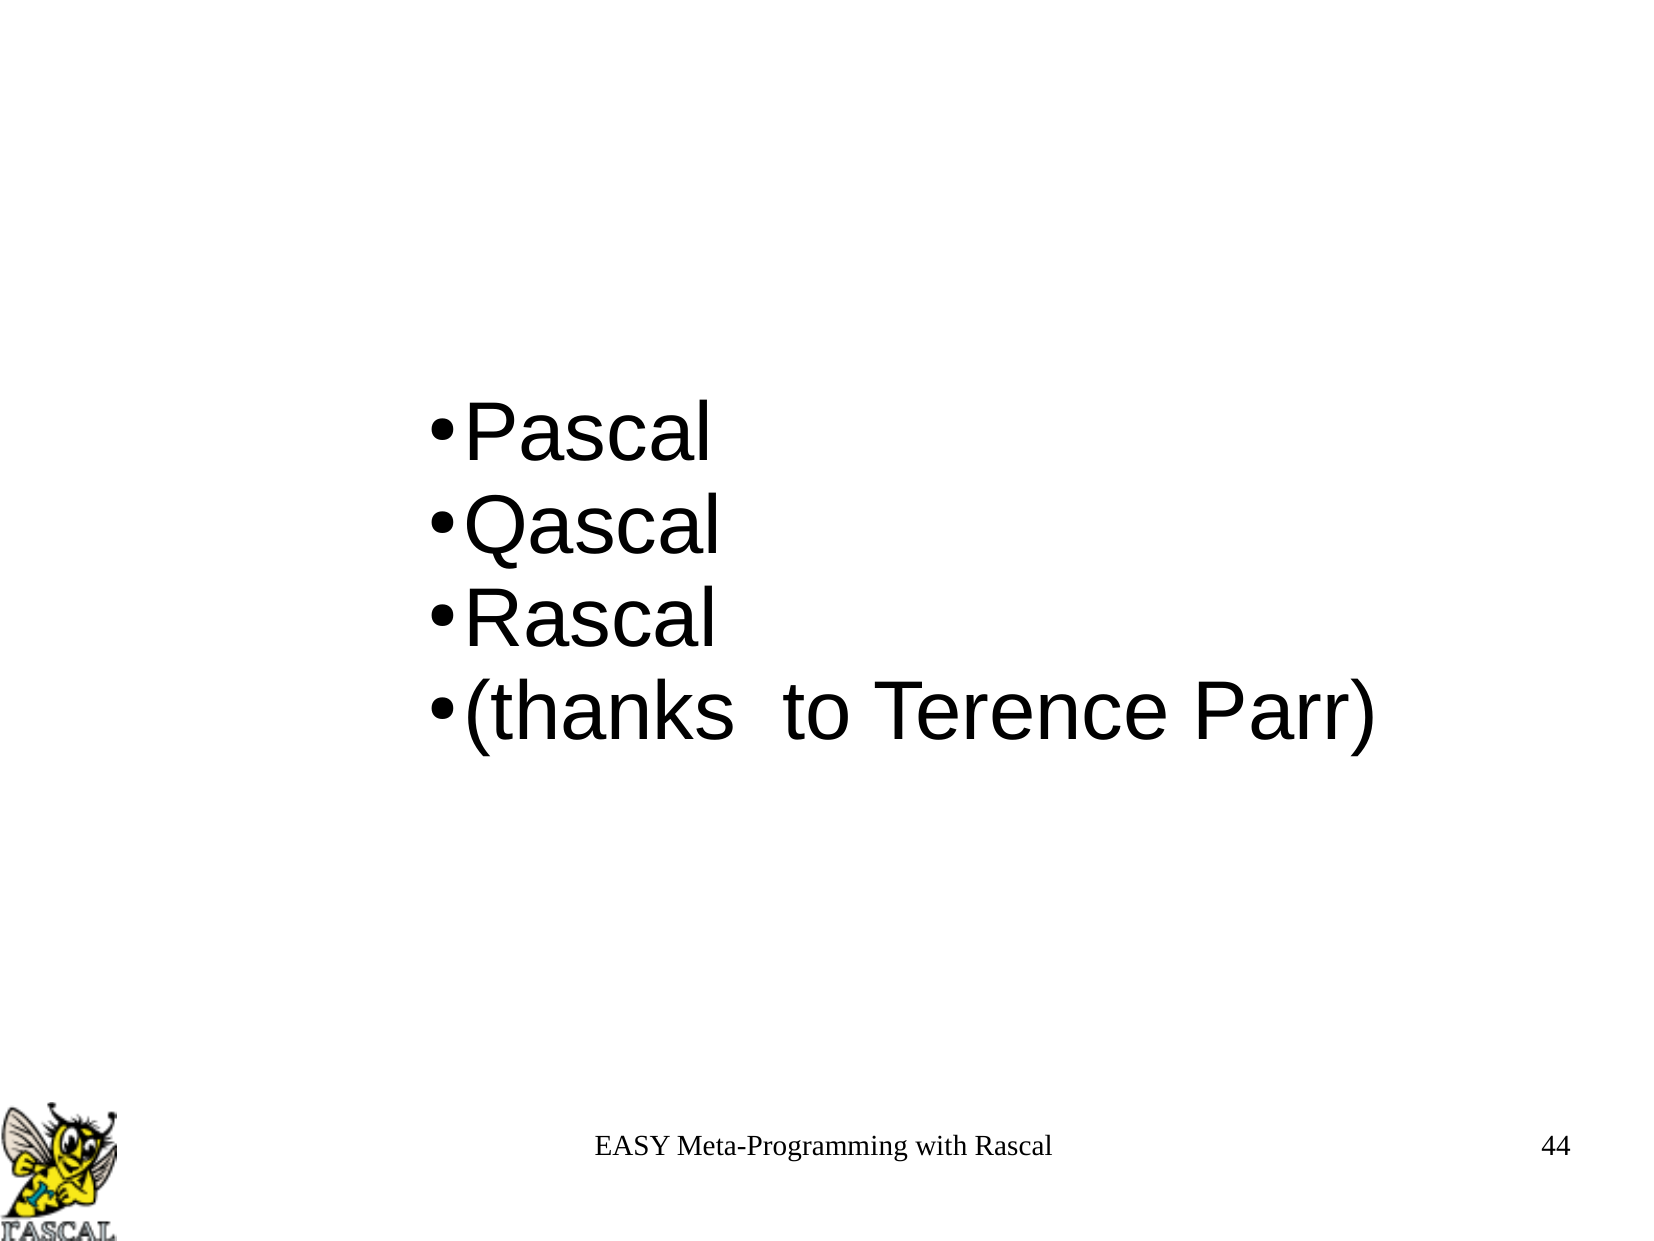

# Pascal
Qascal
Rascal
(thanks to Terence Parr)
44